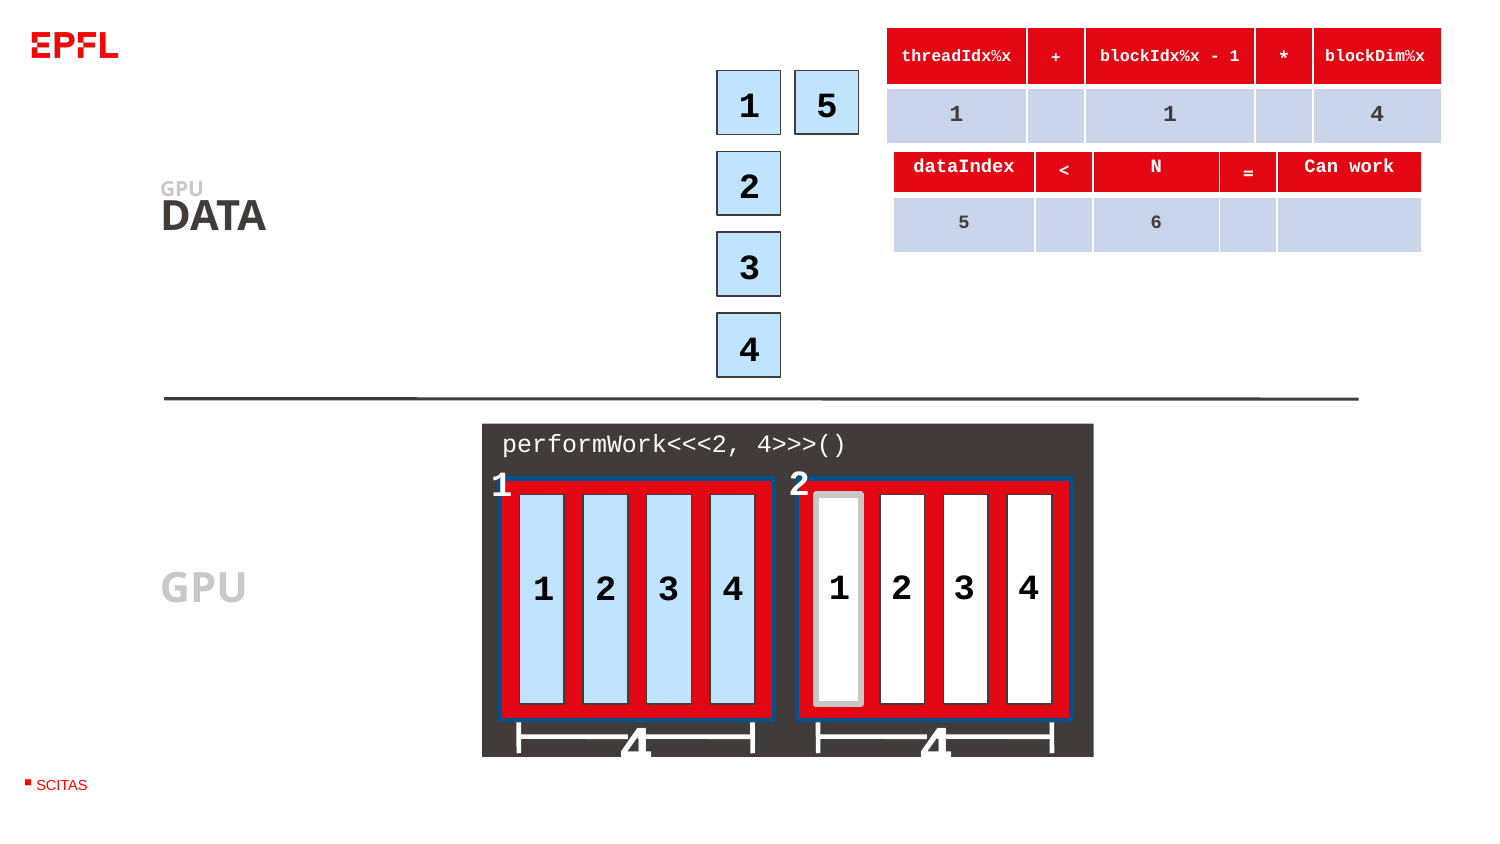

| threadIdx%x | + | blockIdx%x - 1 | \* | blockDim%x |
| --- | --- | --- | --- | --- |
| 1 | | 1 | | 4 |
5
1
2
3
4
| dataIndex | < | N | = | Can work |
| --- | --- | --- | --- | --- |
| 5 | | 6 | | |
GPU
DATA
performWork<<<2, 4>>>()
2
1
1
2
3
4
1
2
3
4
GPU
4
4